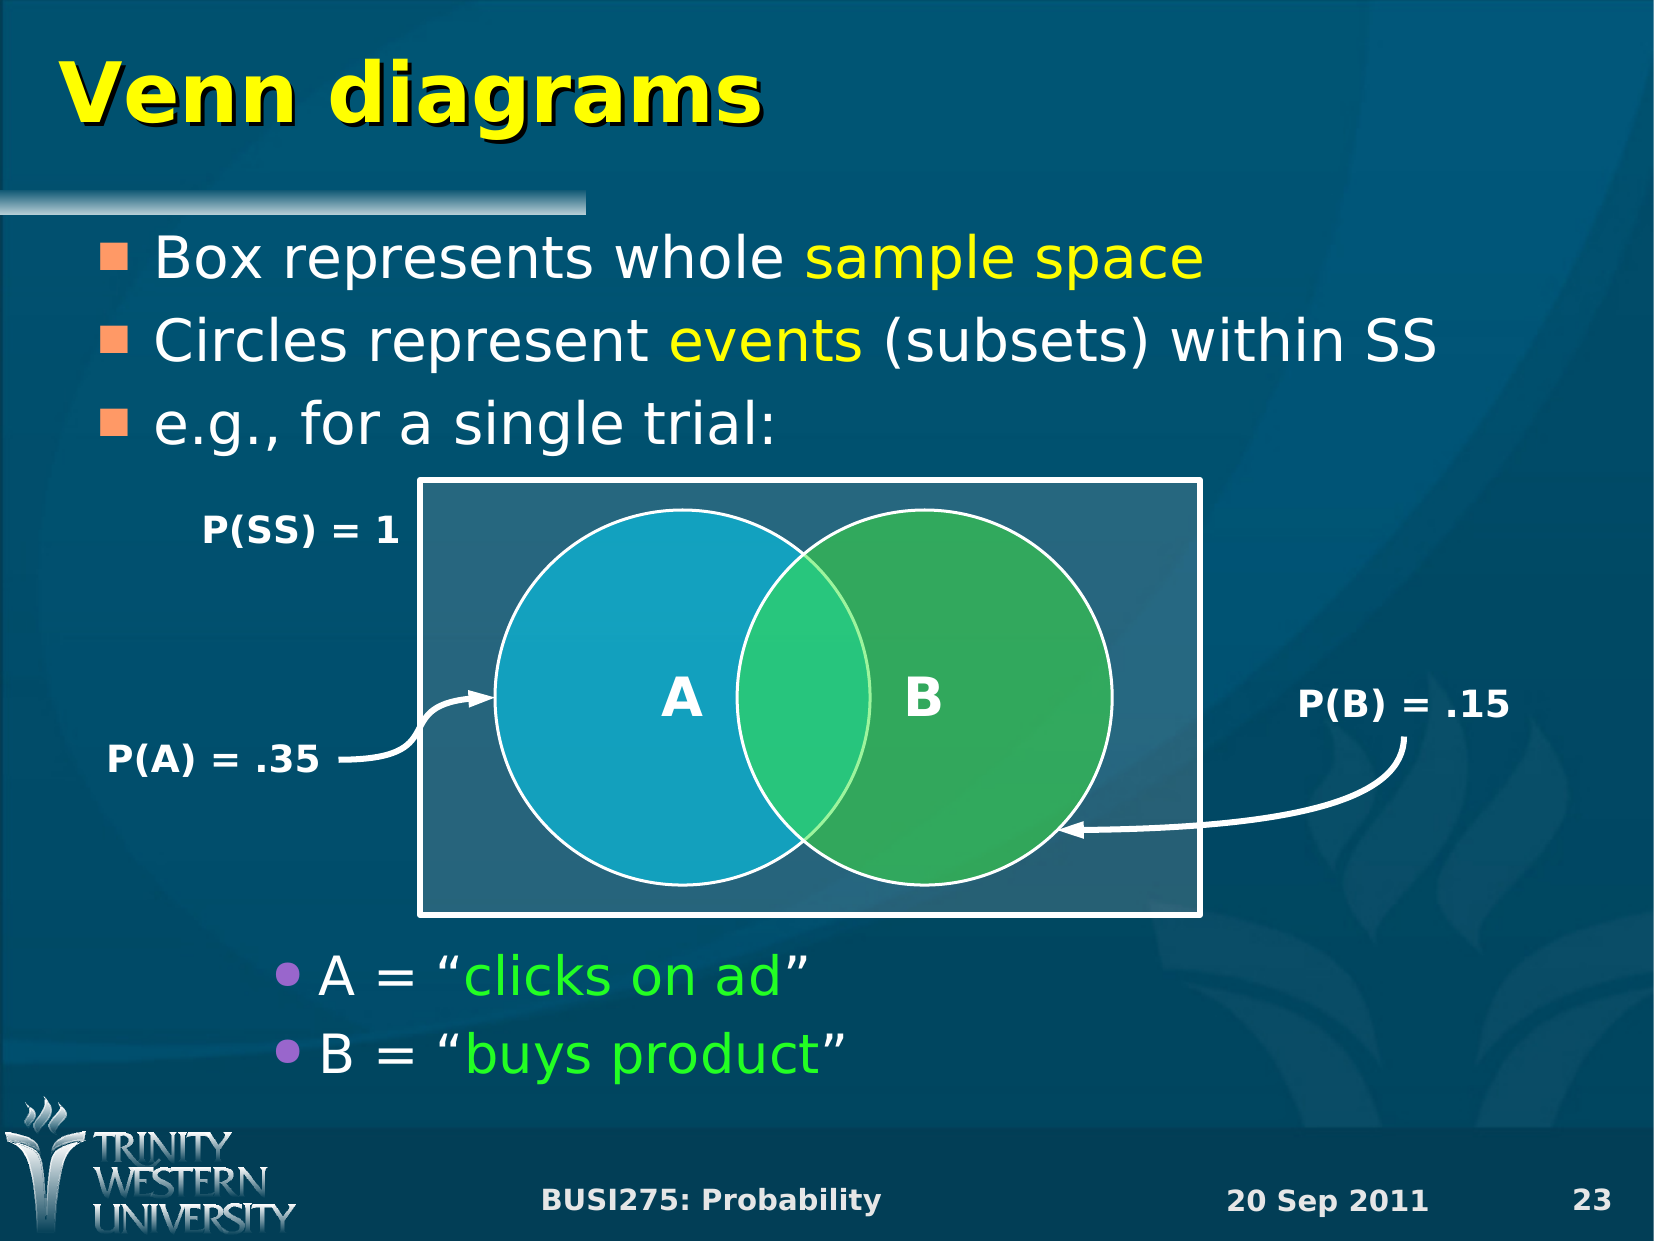

# Venn diagrams
Box represents whole sample space
Circles represent events (subsets) within SS
e.g., for a single trial:
P(SS) = 1
A
B
P(B) = .15
P(A) = .35
A = “clicks on ad”
B = “buys product”
BUSI275: Probability
20 Sep 2011
23